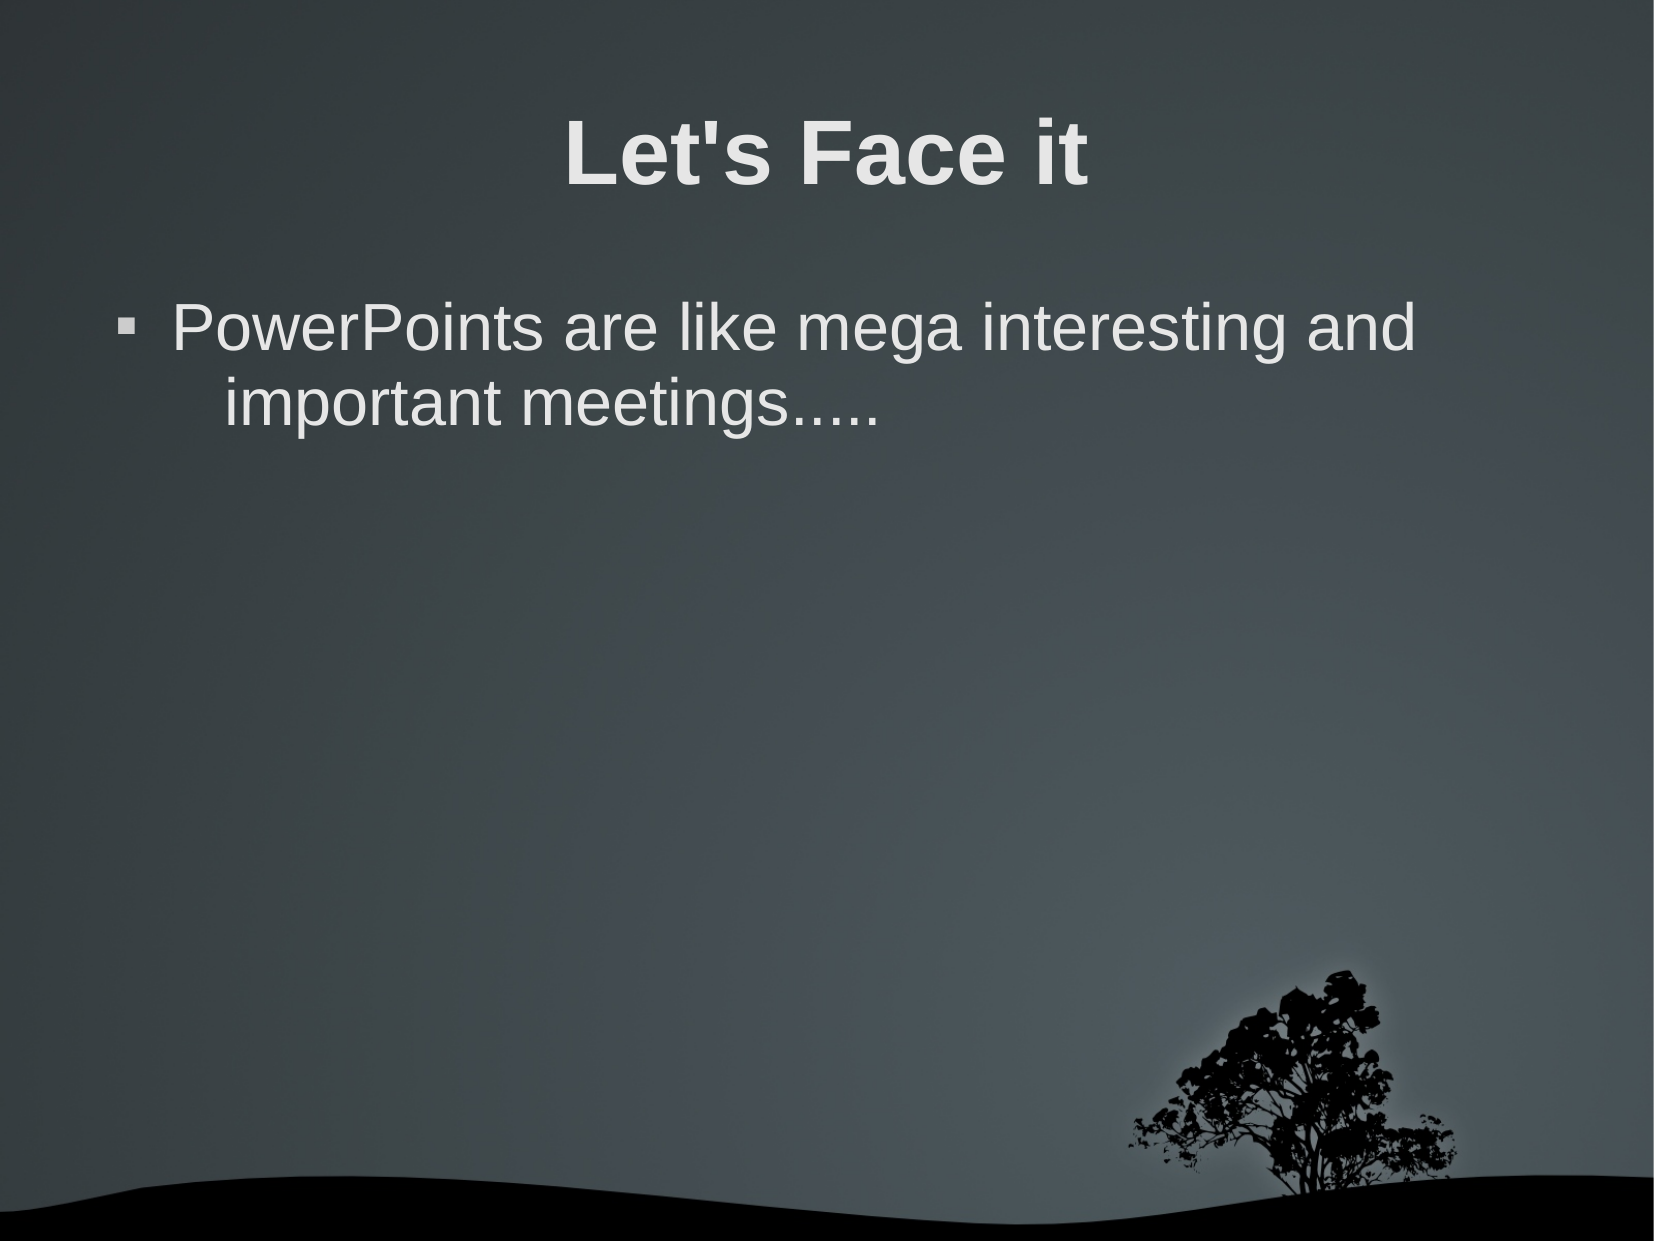

# Let's Face it
PowerPoints are like mega interesting and important meetings.....